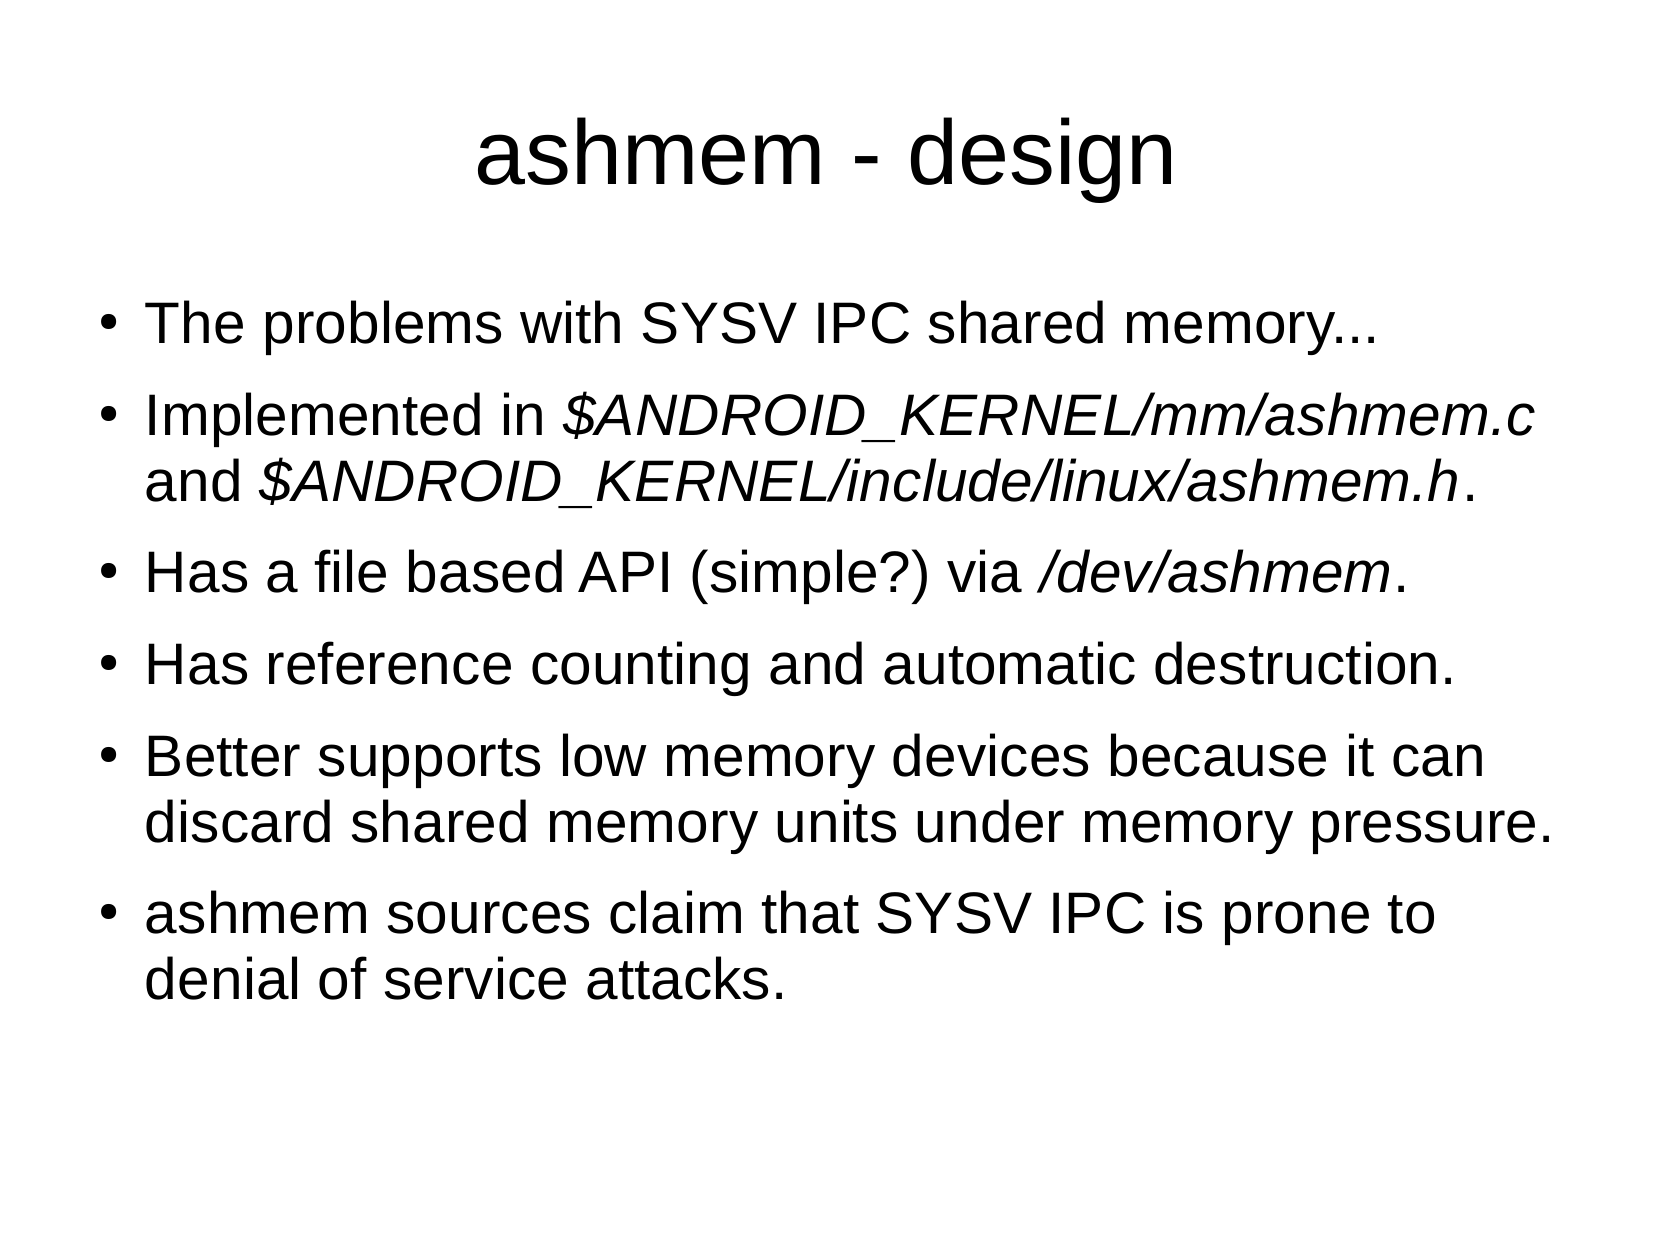

# ashmem - design
The problems with SYSV IPC shared memory...
Implemented in $ANDROID_KERNEL/mm/ashmem.c and $ANDROID_KERNEL/include/linux/ashmem.h.
Has a file based API (simple?) via /dev/ashmem.
Has reference counting and automatic destruction.
Better supports low memory devices because it can discard shared memory units under memory pressure.
ashmem sources claim that SYSV IPC is prone to denial of service attacks.